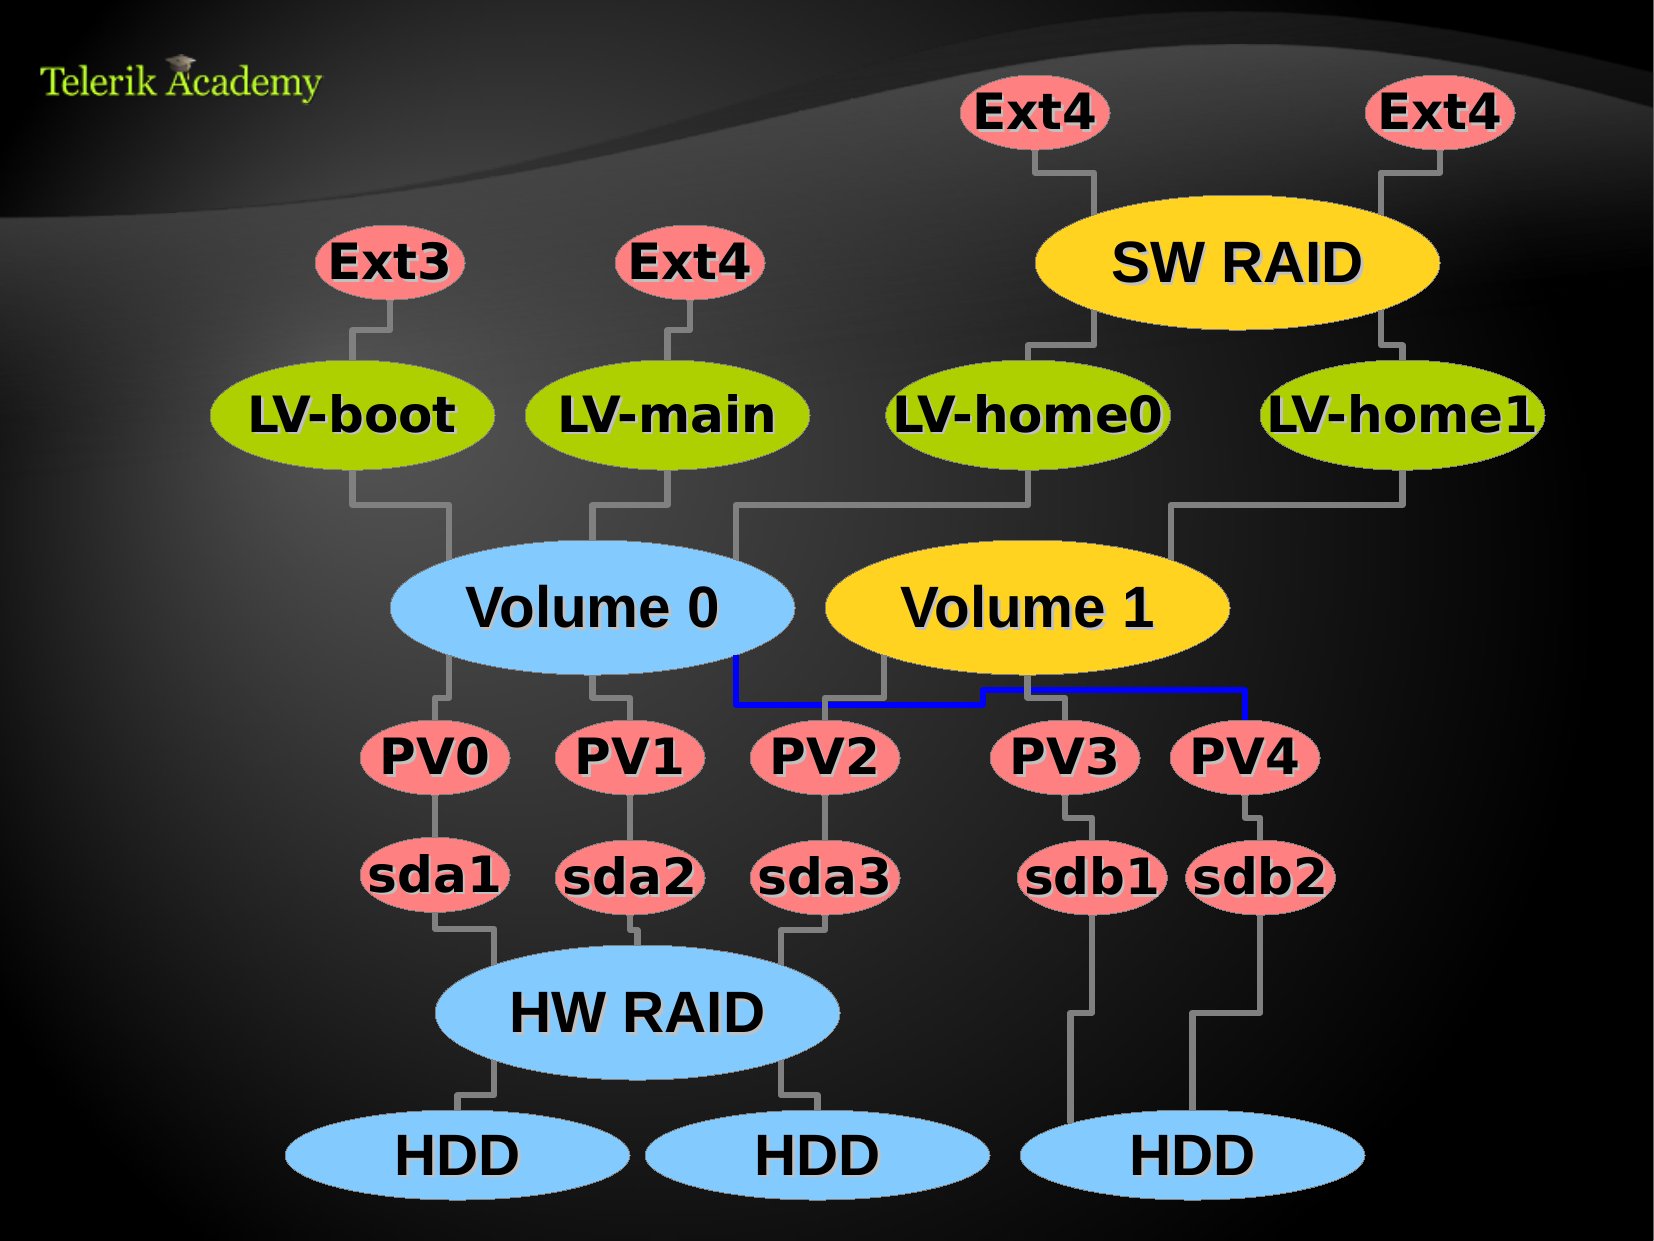

Ext4
Ext4
SW RAID
Ext3
Ext4
#
LV-boot
LV-main
LV-home0
LV-home1
Volume 0
Volume 1
PV0
PV1
PV2
PV3
PV4
sda1
sda2
sda3
sdb1
sdb2
HW RAID
HW RAID
HDD
HDD
HDD